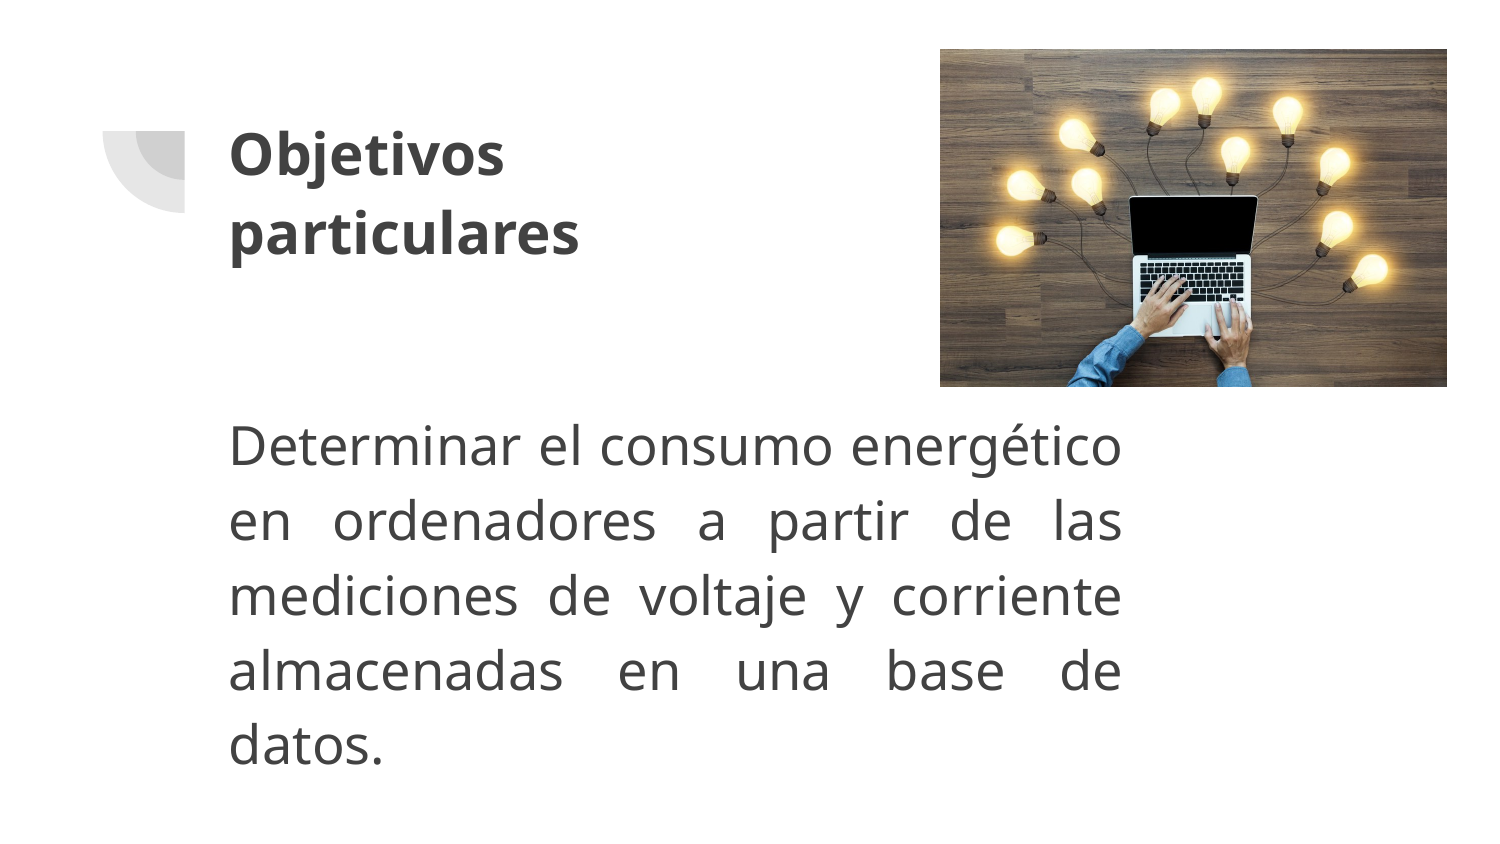

# Objetivos particulares
Determinar el consumo energético en ordenadores a partir de las mediciones de voltaje y corriente almacenadas en una base de datos.